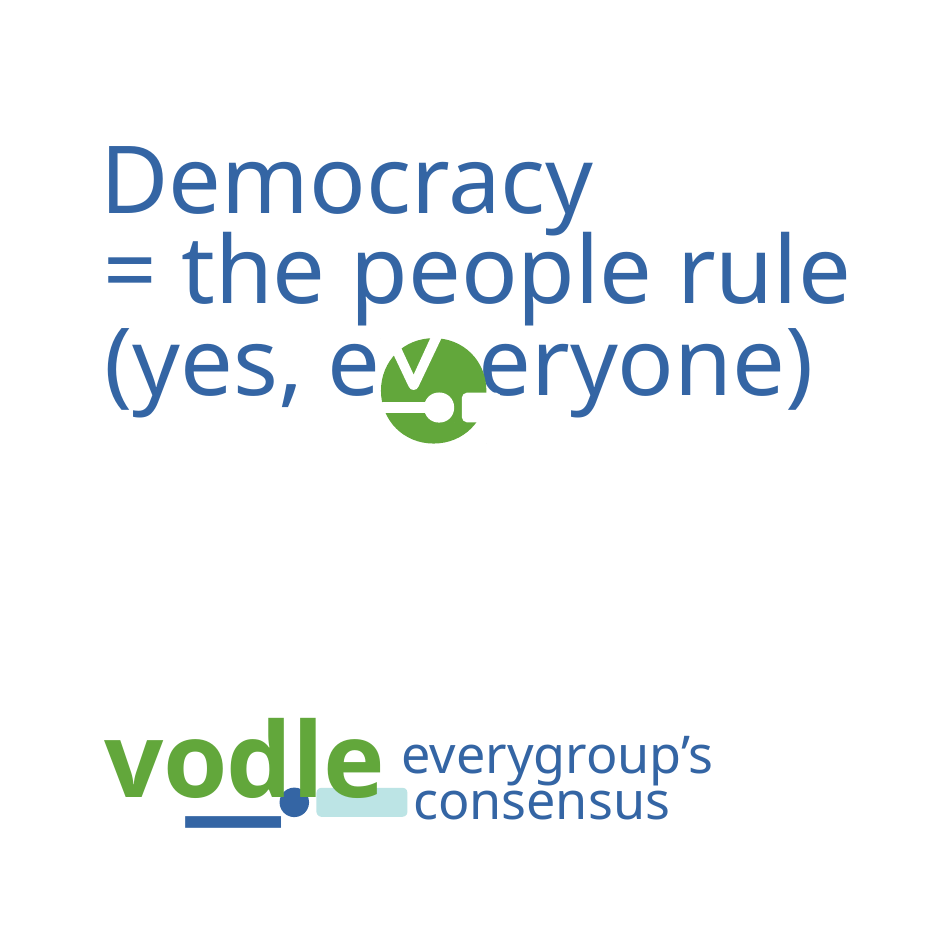

Democracy
= the people rule
(yes, e eryone)
vo
dle
—
everygroup’s
consensus